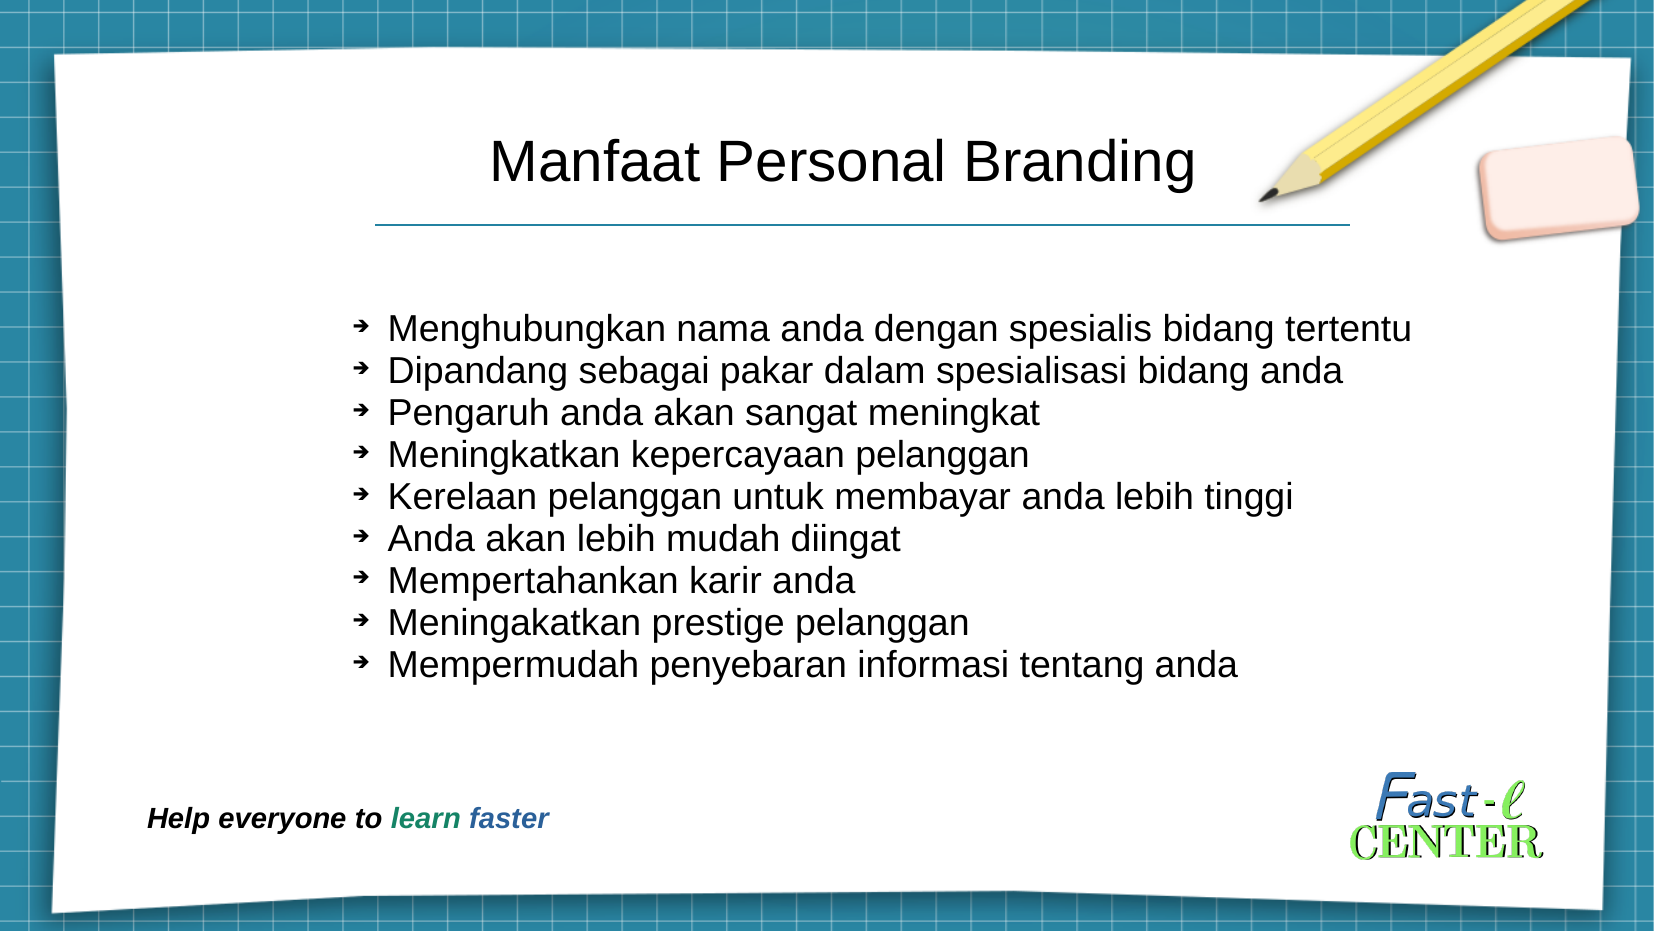

# Manfaat Personal Branding
Menghubungkan nama anda dengan spesialis bidang tertentu
Dipandang sebagai pakar dalam spesialisasi bidang anda
Pengaruh anda akan sangat meningkat
Meningkatkan kepercayaan pelanggan
Kerelaan pelanggan untuk membayar anda lebih tinggi
Anda akan lebih mudah diingat
Mempertahankan karir anda
Meningakatkan prestige pelanggan
Mempermudah penyebaran informasi tentang anda
Help everyone to learn faster